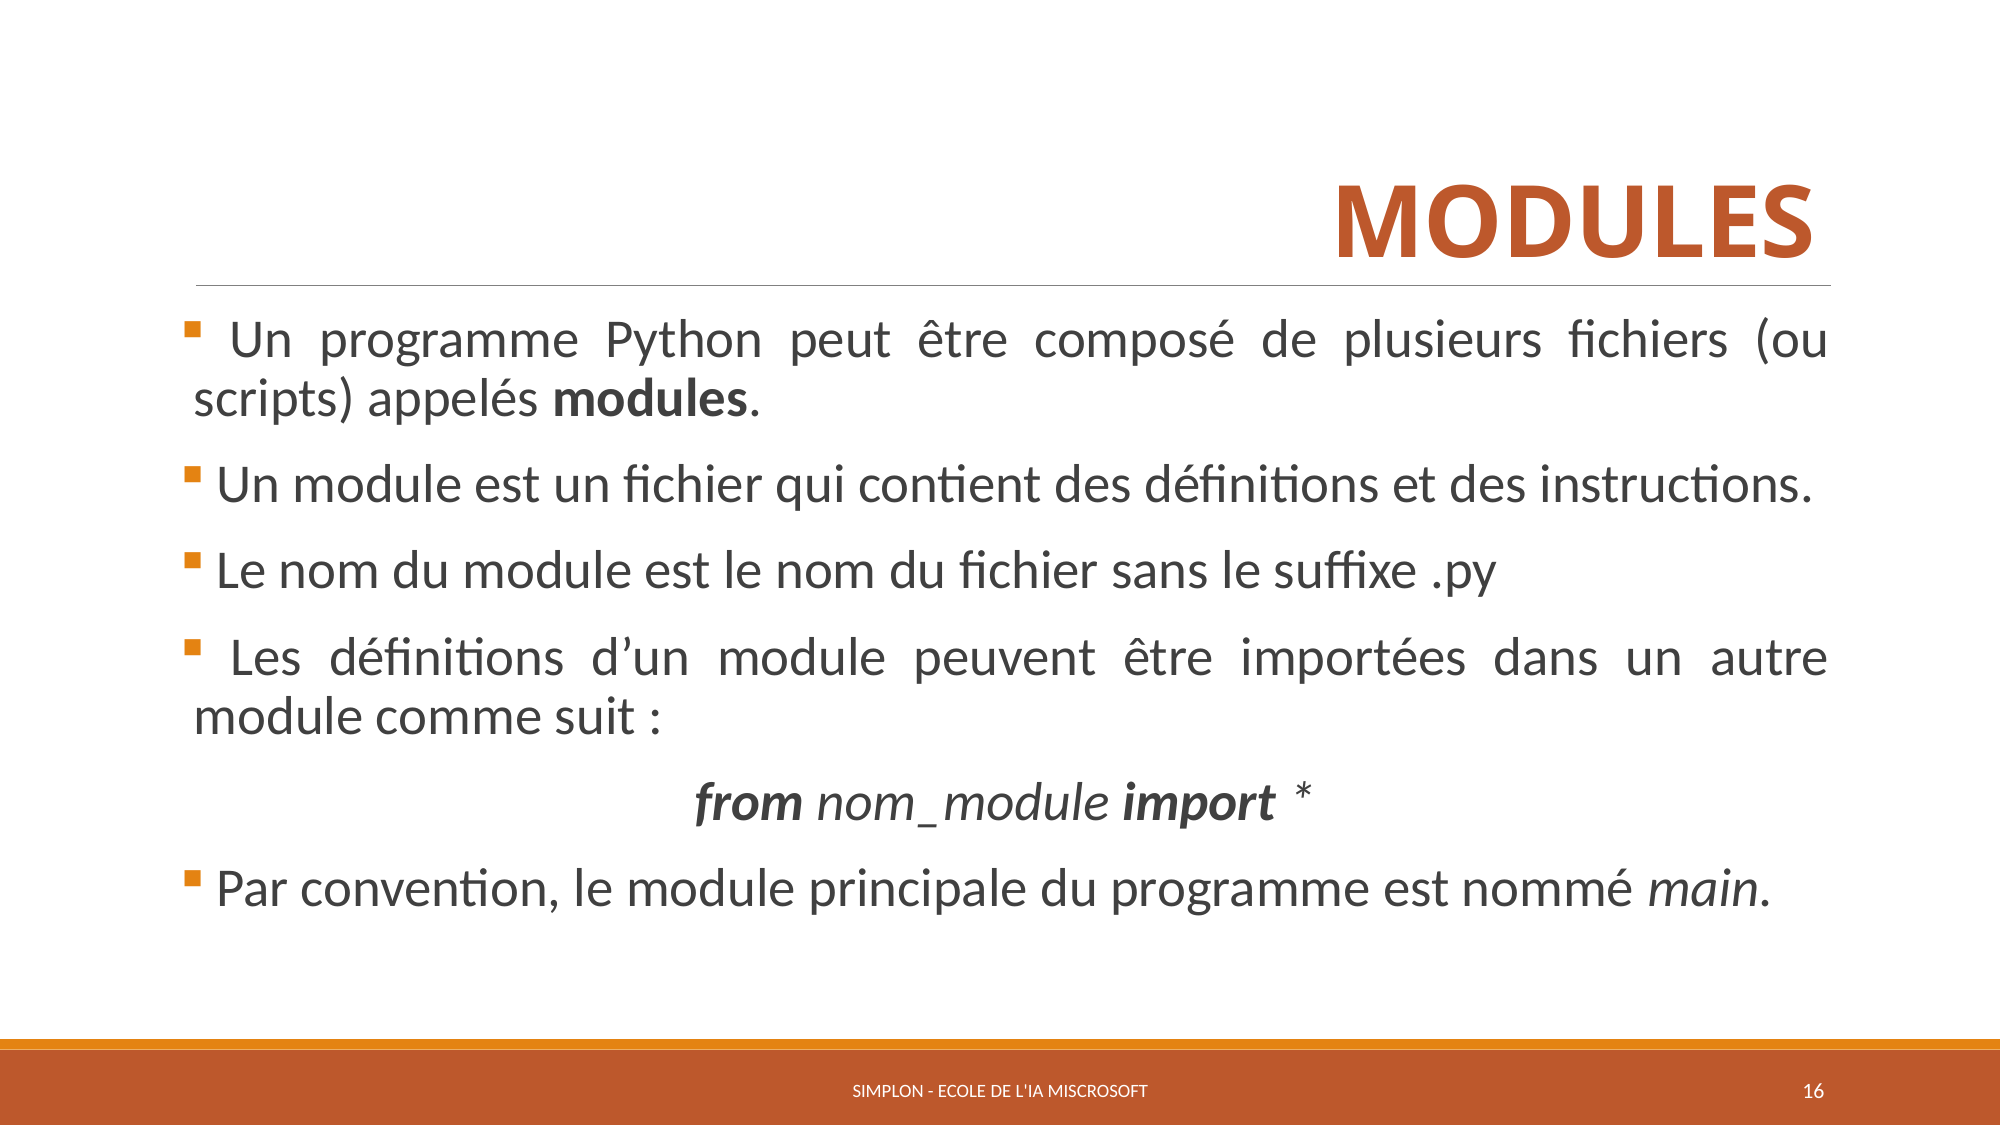

MODULES
 Un programme Python peut être composé de plusieurs fichiers (ou scripts) appelés modules.
 Un module est un fichier qui contient des définitions et des instructions.
 Le nom du module est le nom du fichier sans le suffixe .py
 Les définitions d’un module peuvent être importées dans un autre module comme suit :
from nom_module import *
 Par convention, le module principale du programme est nommé main.
Simplon - Ecole de l'IA Miscrosoft